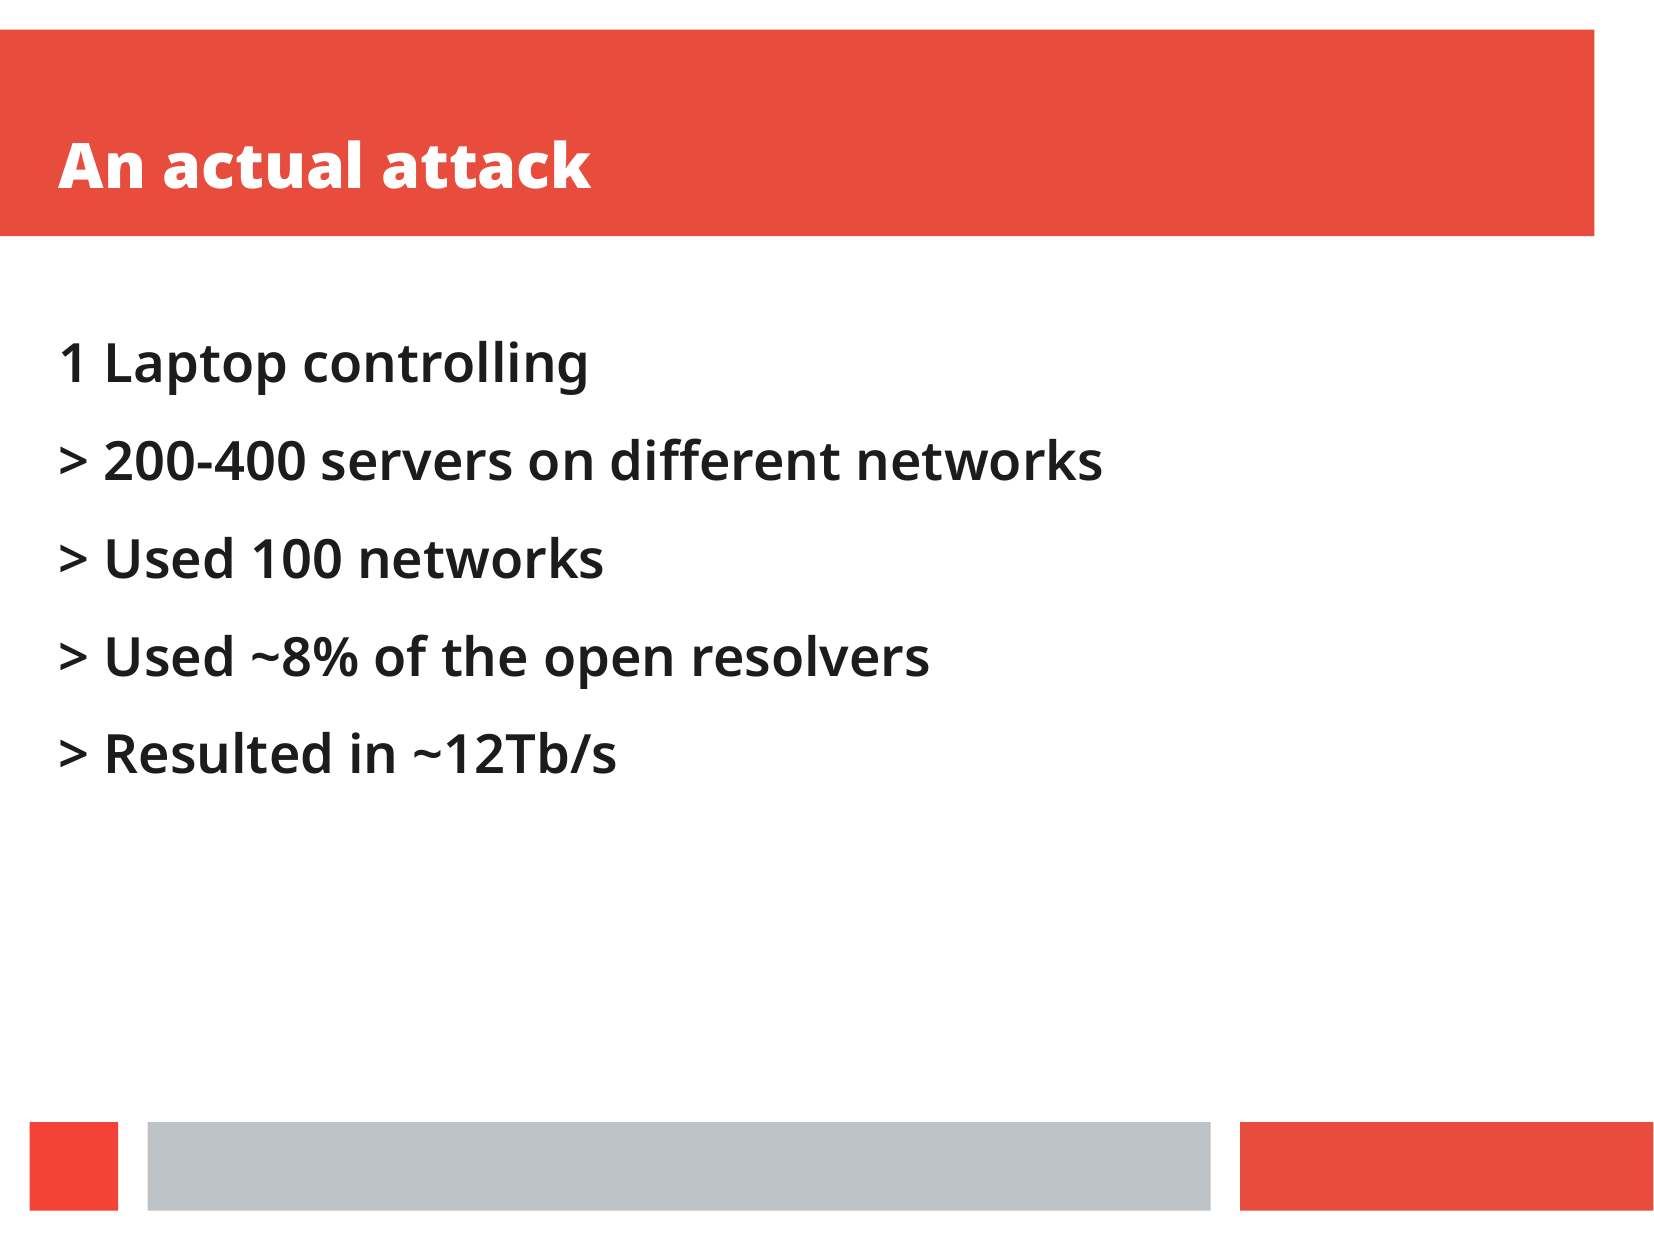

# An actual attack
1 Laptop controlling
> 200-400 servers on different networks
> Used 100 networks
> Used ~8% of the open resolvers
> Resulted in ~12Tb/s